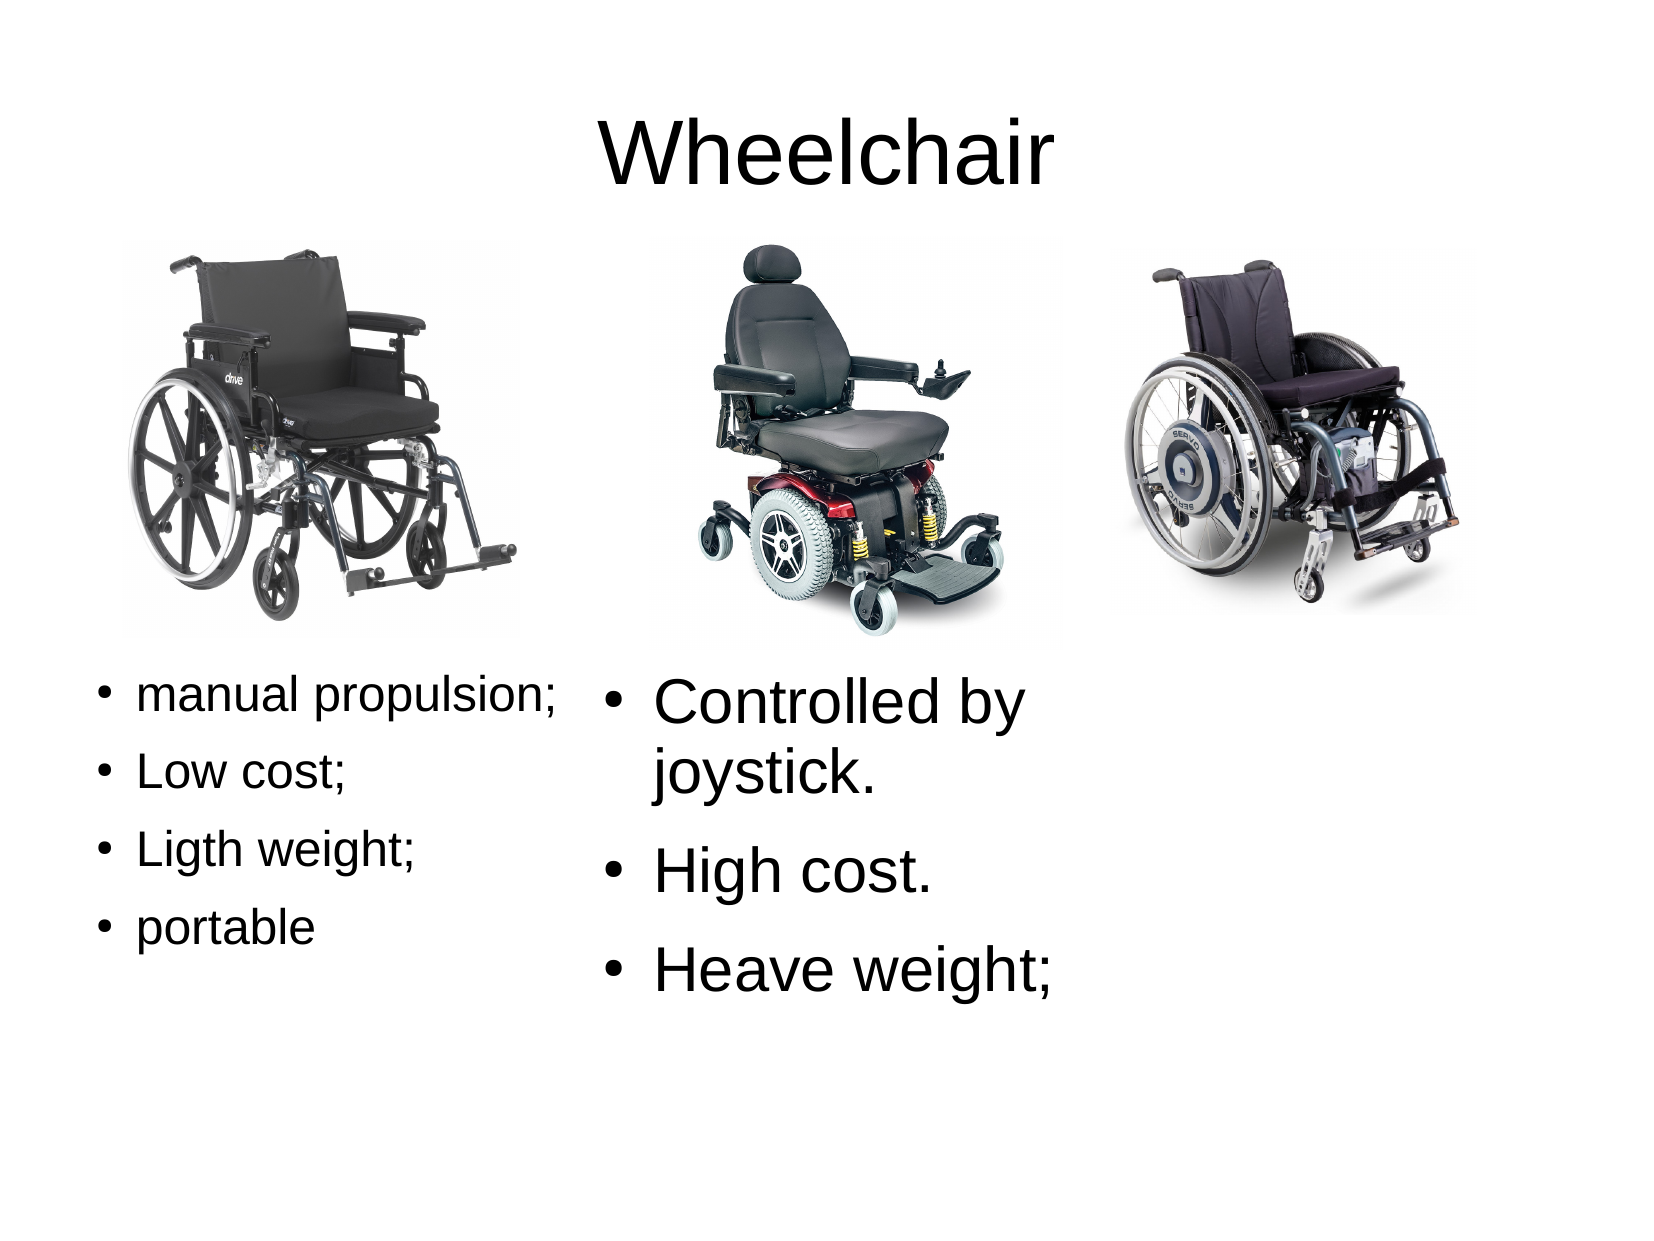

# Wheelchair
manual propulsion;
Low cost;
Ligth weight;
portable
Controlled by joystick.
High cost.
Heave weight;